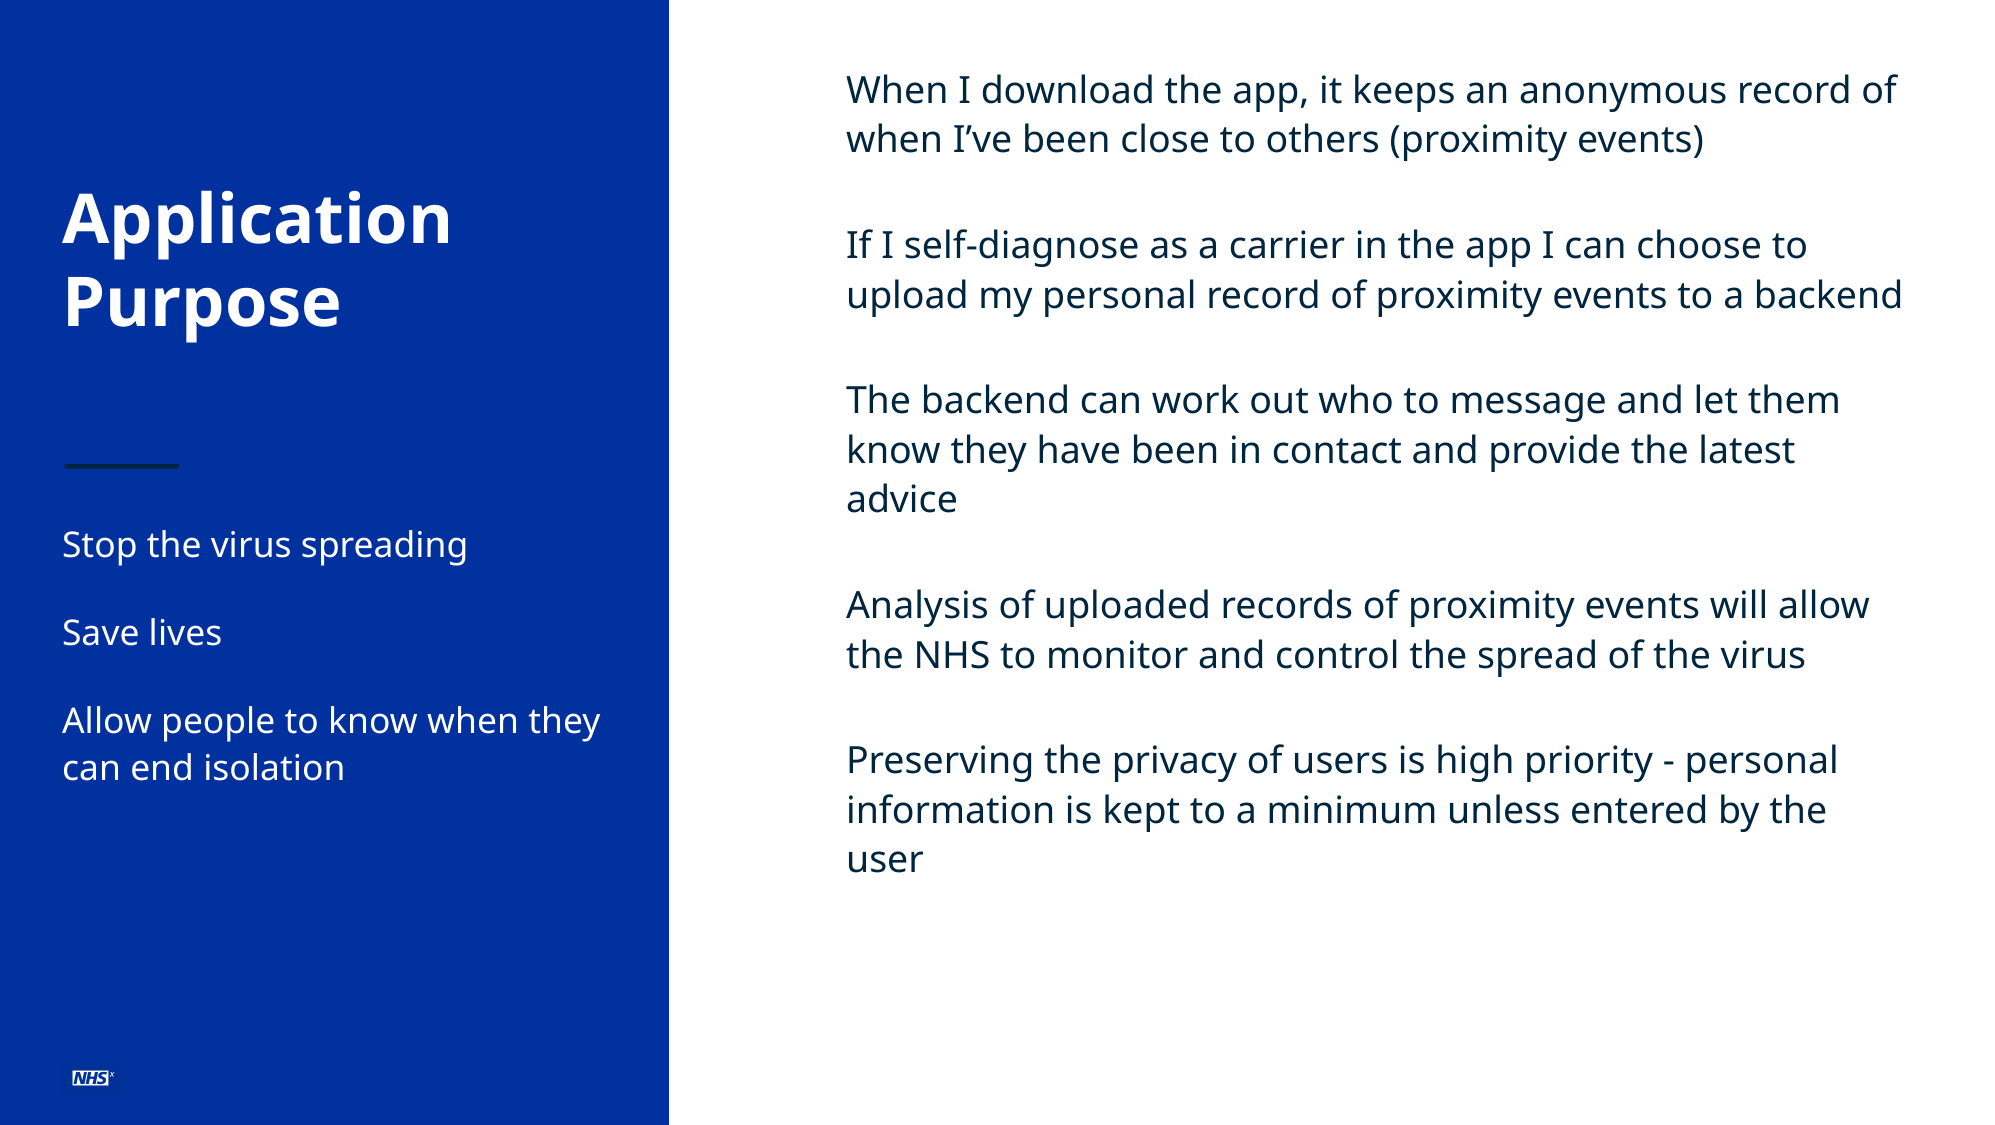

When I download the app, it keeps an anonymous record of when I’ve been close to others (proximity events)
If I self-diagnose as a carrier in the app I can choose to upload my personal record of proximity events to a backend
The backend can work out who to message and let them know they have been in contact and provide the latest advice
Analysis of uploaded records of proximity events will allow the NHS to monitor and control the spread of the virus
Preserving the privacy of users is high priority - personal information is kept to a minimum unless entered by the user
# Application Purpose
Stop the virus spreading
Save lives
Allow people to know when they can end isolation